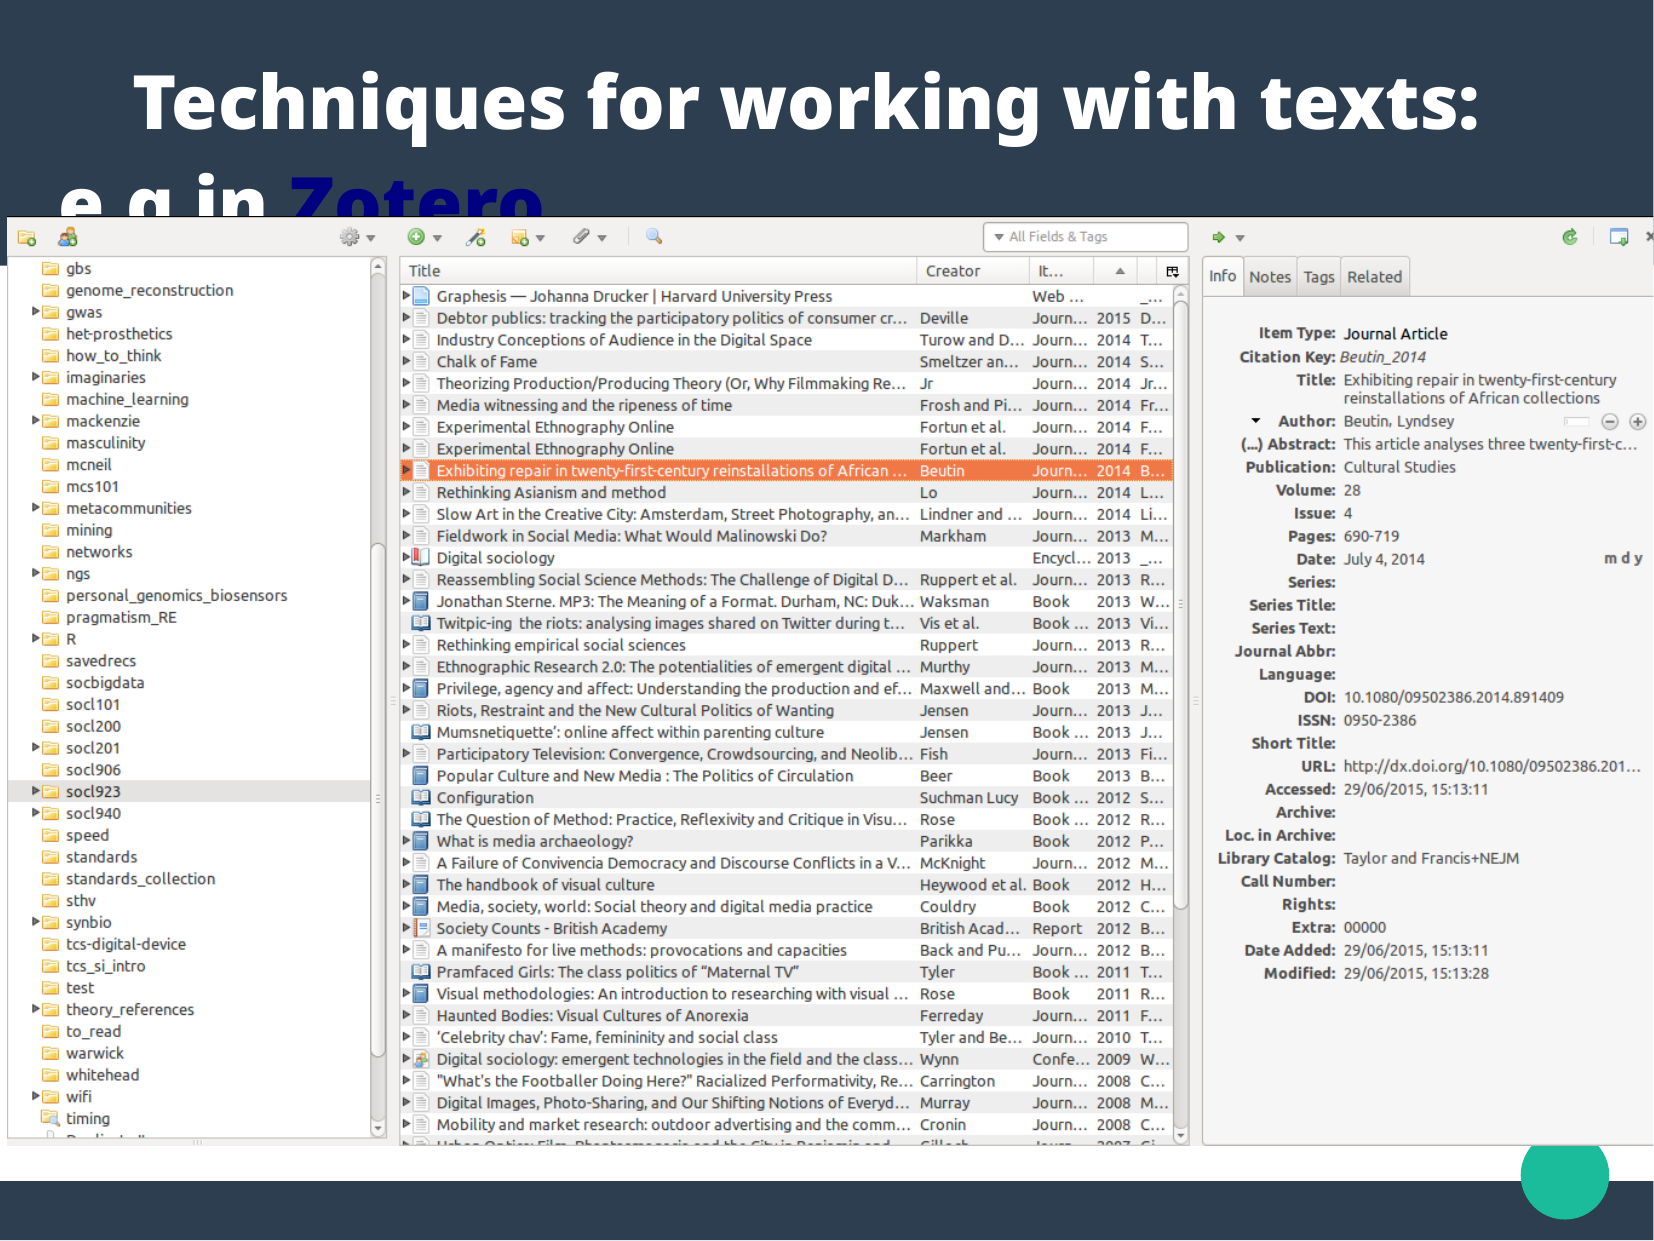

# Techniques for working with texts: e.g in Zotero